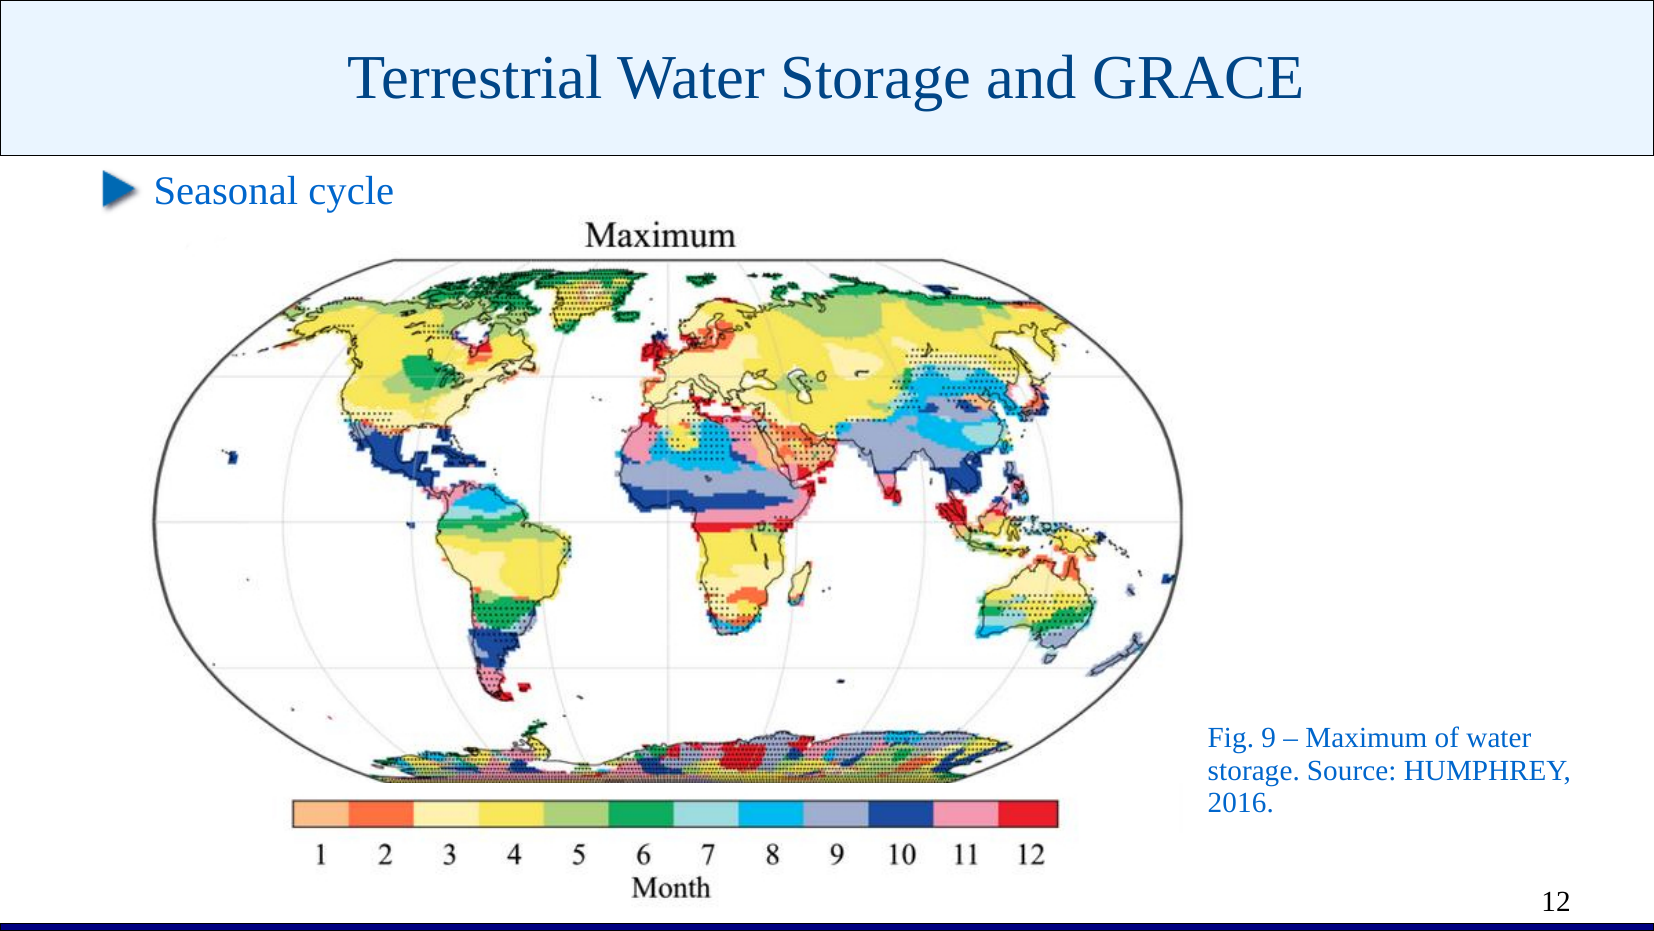

# Terrestrial Water Storage and GRACE
Seasonal cycle
Fig. 9 – Maximum of water storage. Source: HUMPHREY, 2016.
12